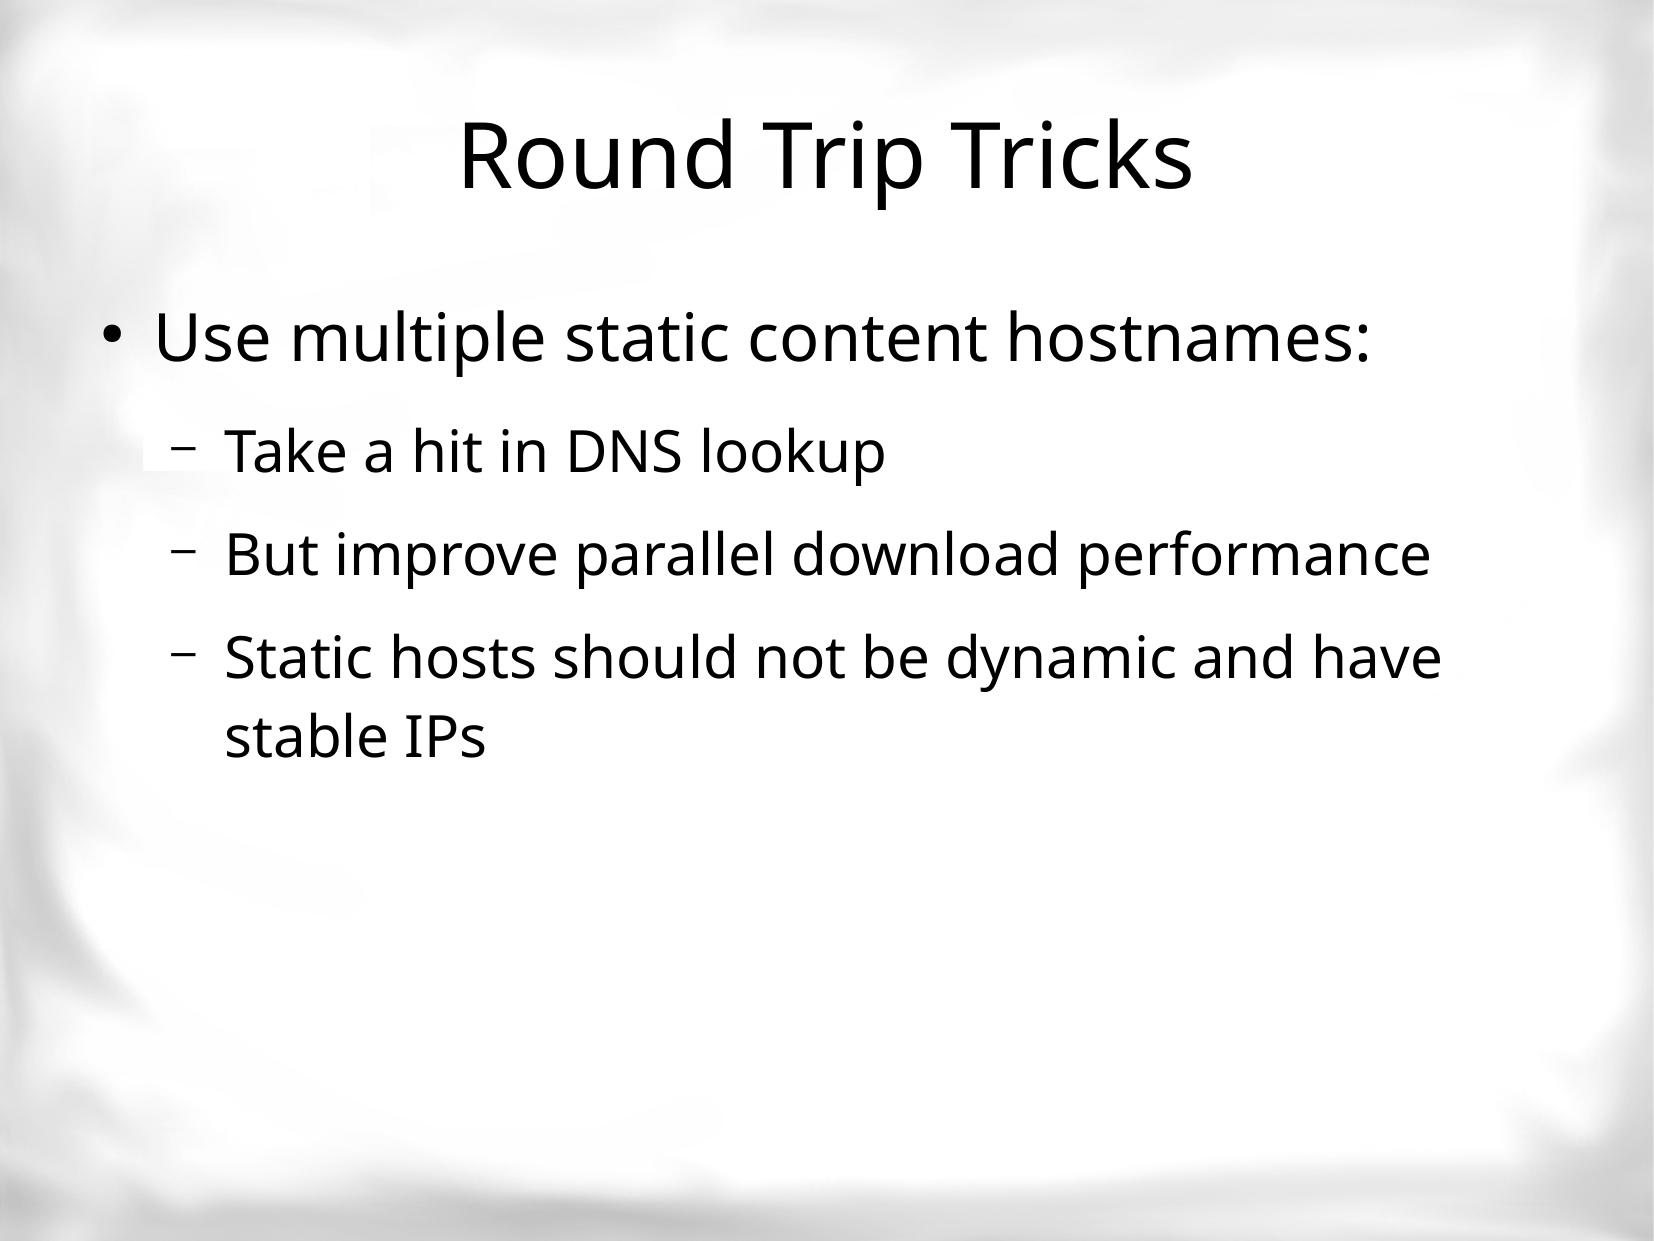

# Round Trip Tricks
Use multiple static content hostnames:
Take a hit in DNS lookup
But improve parallel download performance
Static hosts should not be dynamic and have stable IPs